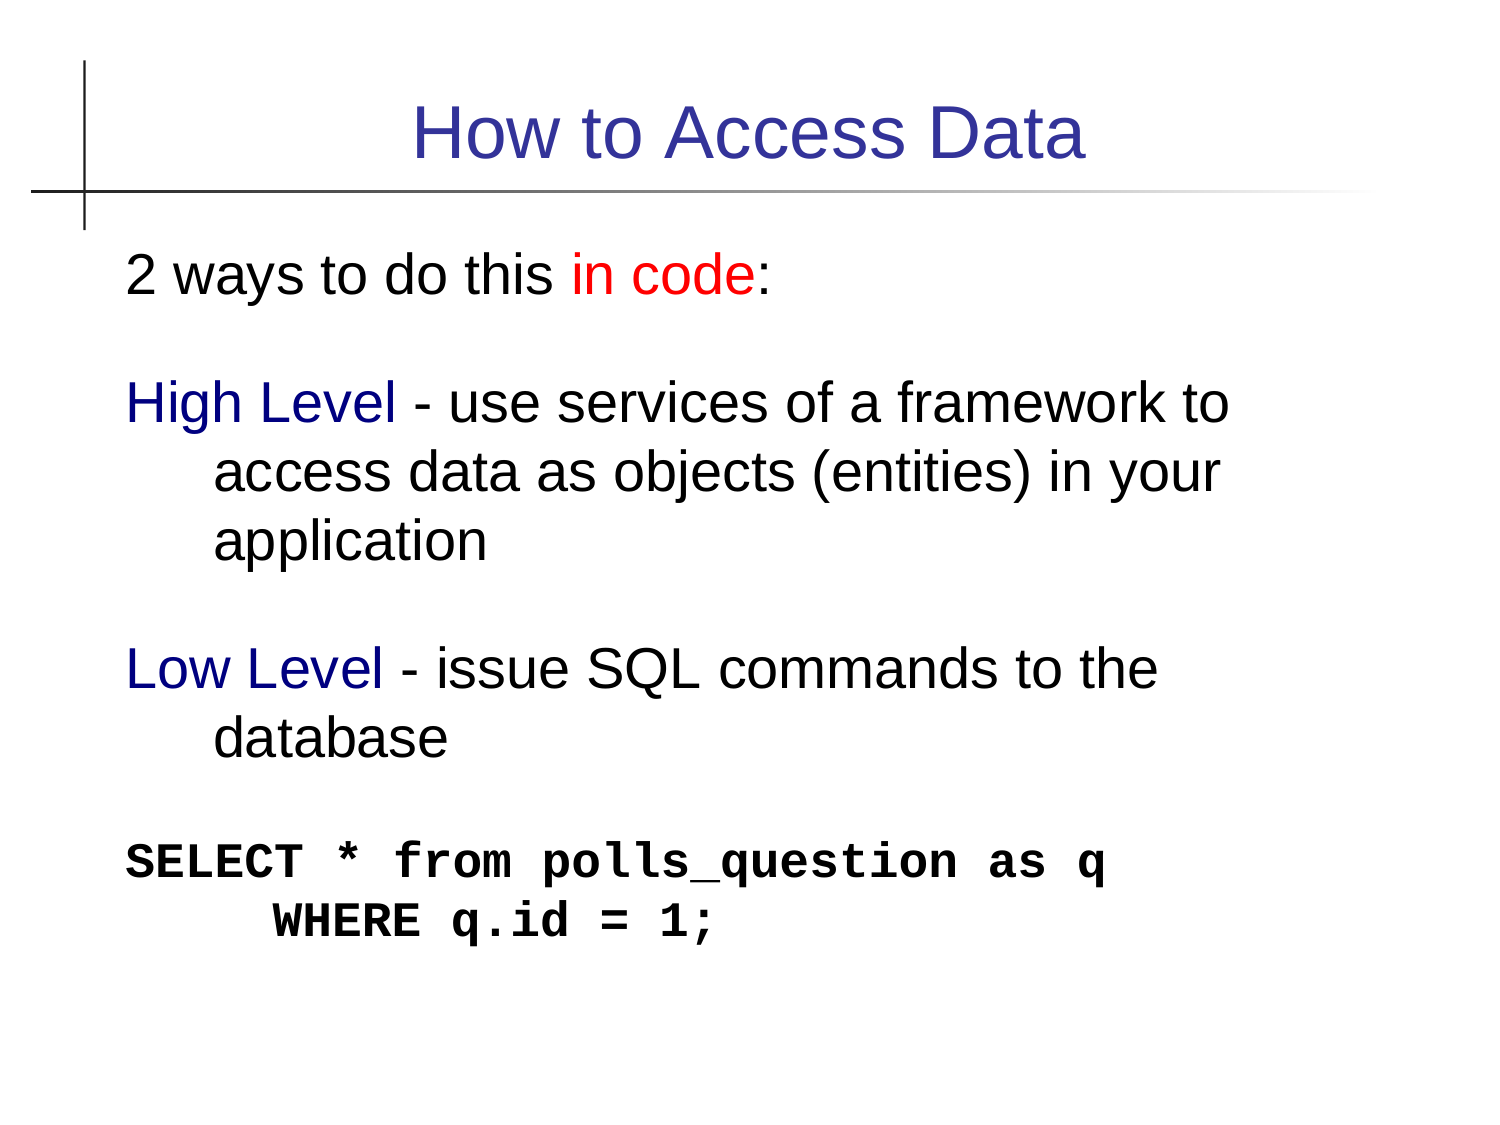

# How to Access Data
2 ways to do this in code:
High Level - use services of a framework to access data as objects (entities) in your application
Low Level - issue SQL commands to the database
SELECT * from polls_question as q
 WHERE q.id = 1;